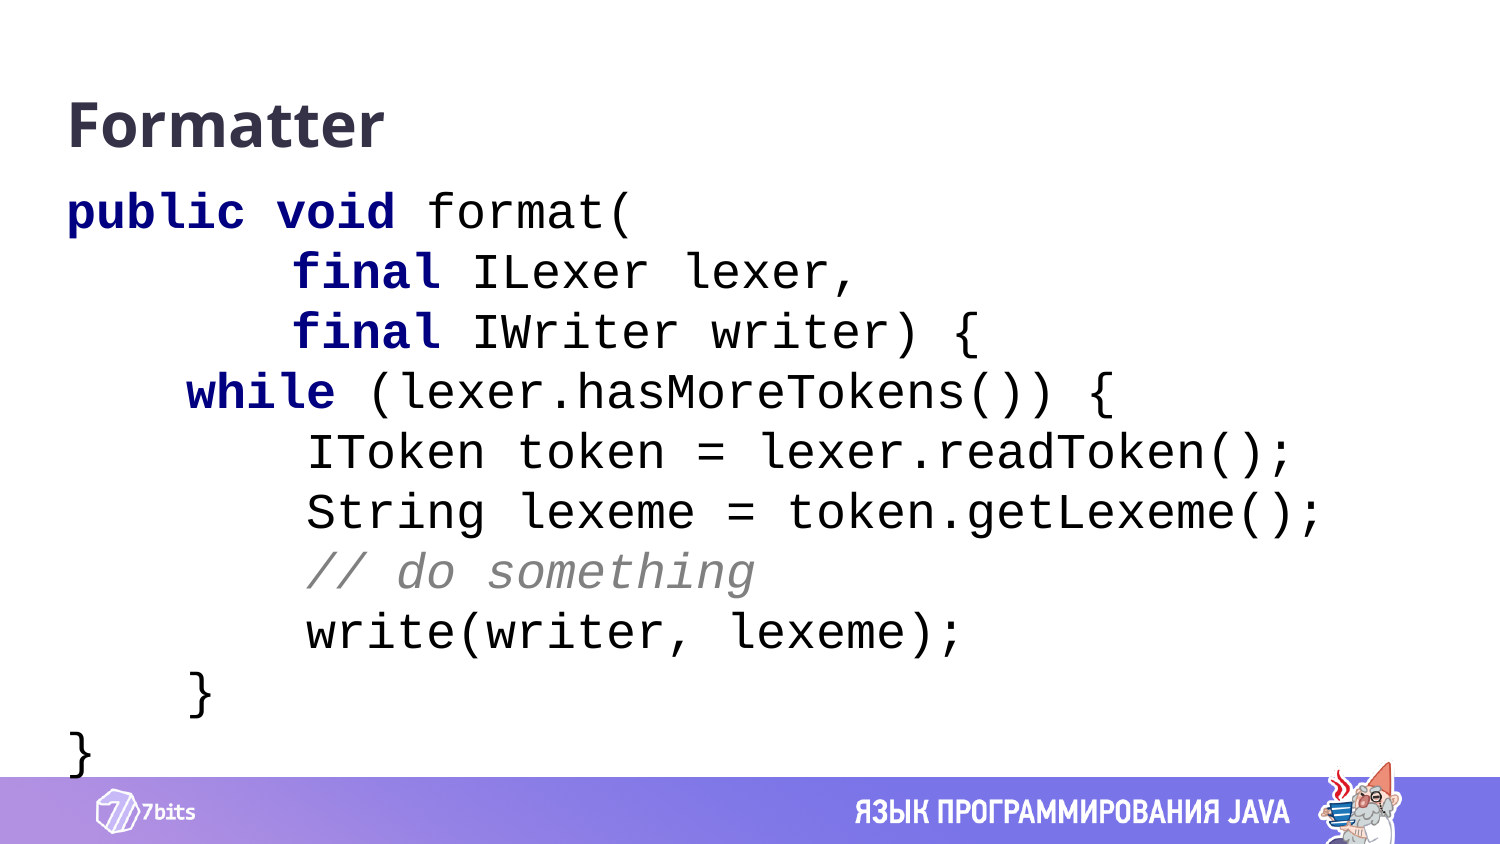

# Formatter
public void format(
			final ILexer lexer,
			final IWriter writer) {
 while (lexer.hasMoreTokens()) {
 IToken token = lexer.readToken();
 String lexeme = token.getLexeme();
 // do something
 write(writer, lexeme);
 }
}